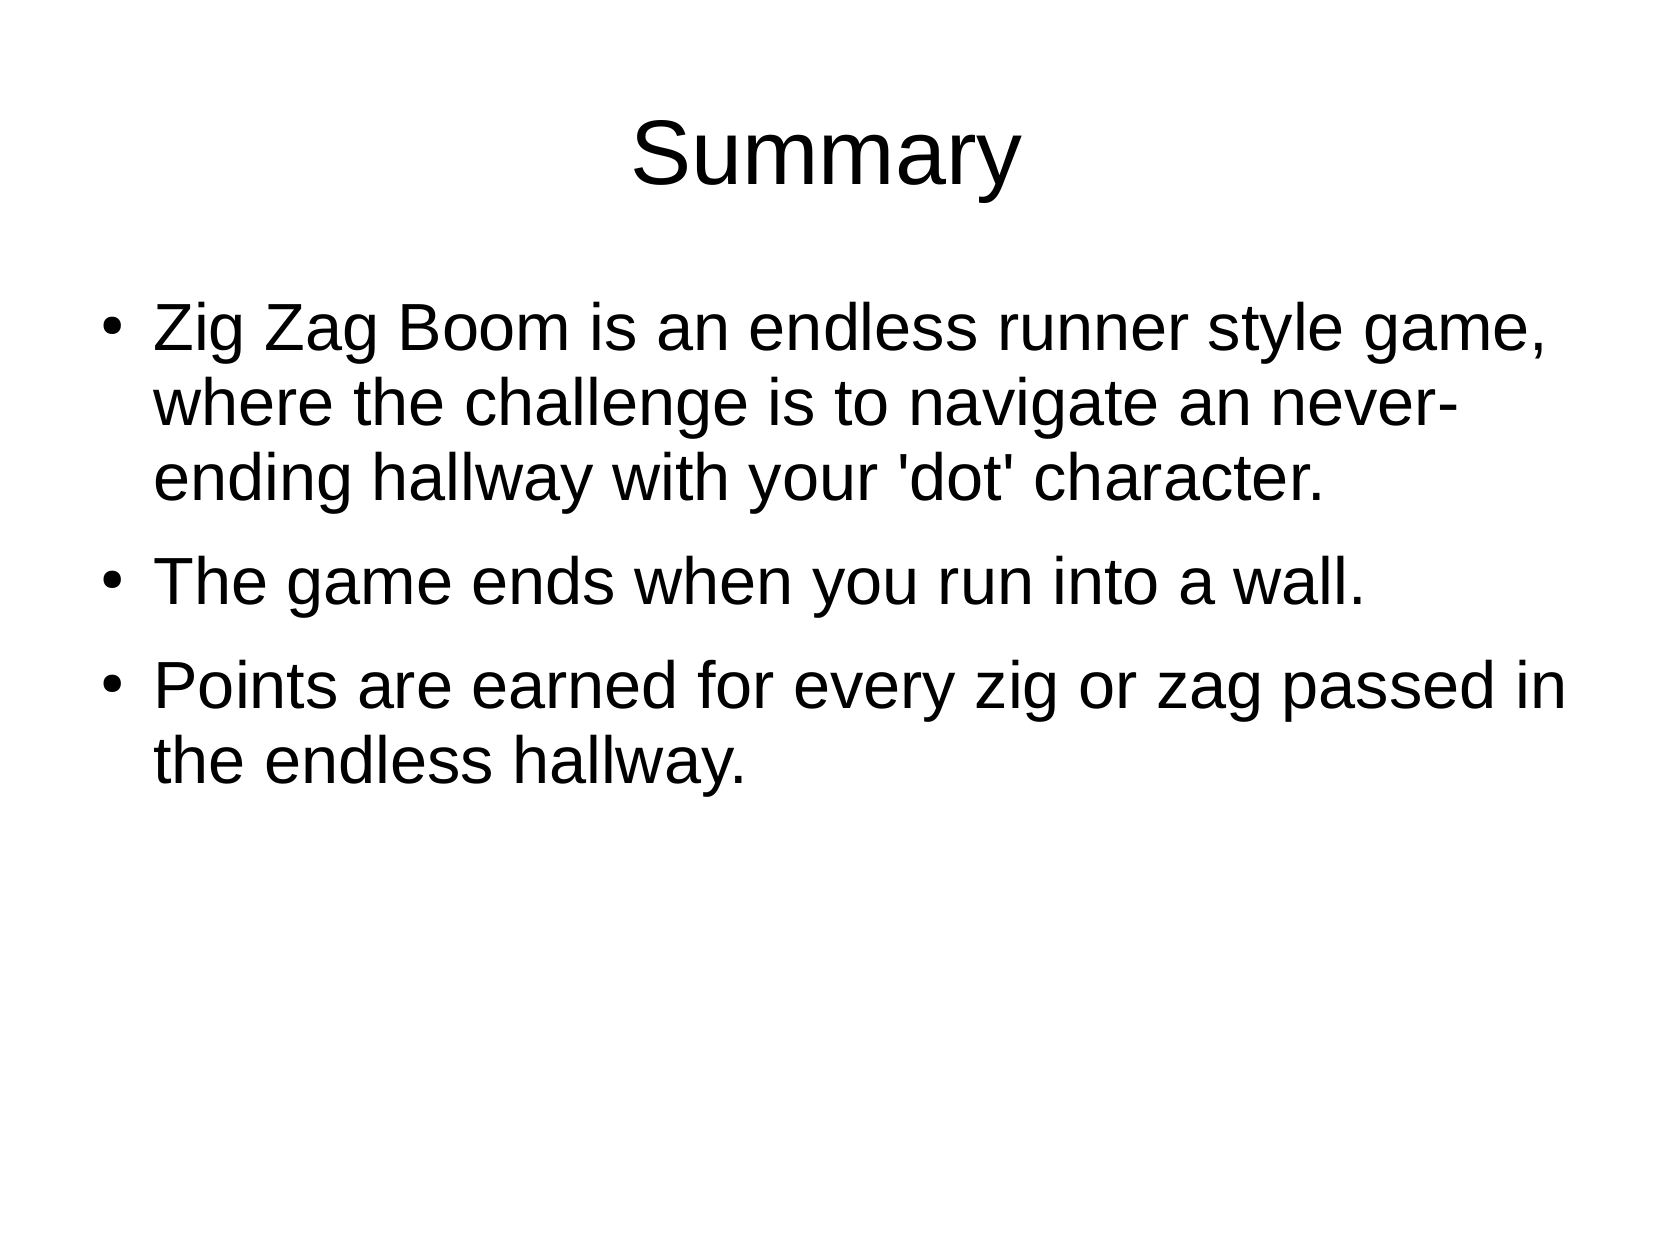

# Summary
Zig Zag Boom is an endless runner style game, where the challenge is to navigate an never-ending hallway with your 'dot' character.
The game ends when you run into a wall.
Points are earned for every zig or zag passed in the endless hallway.